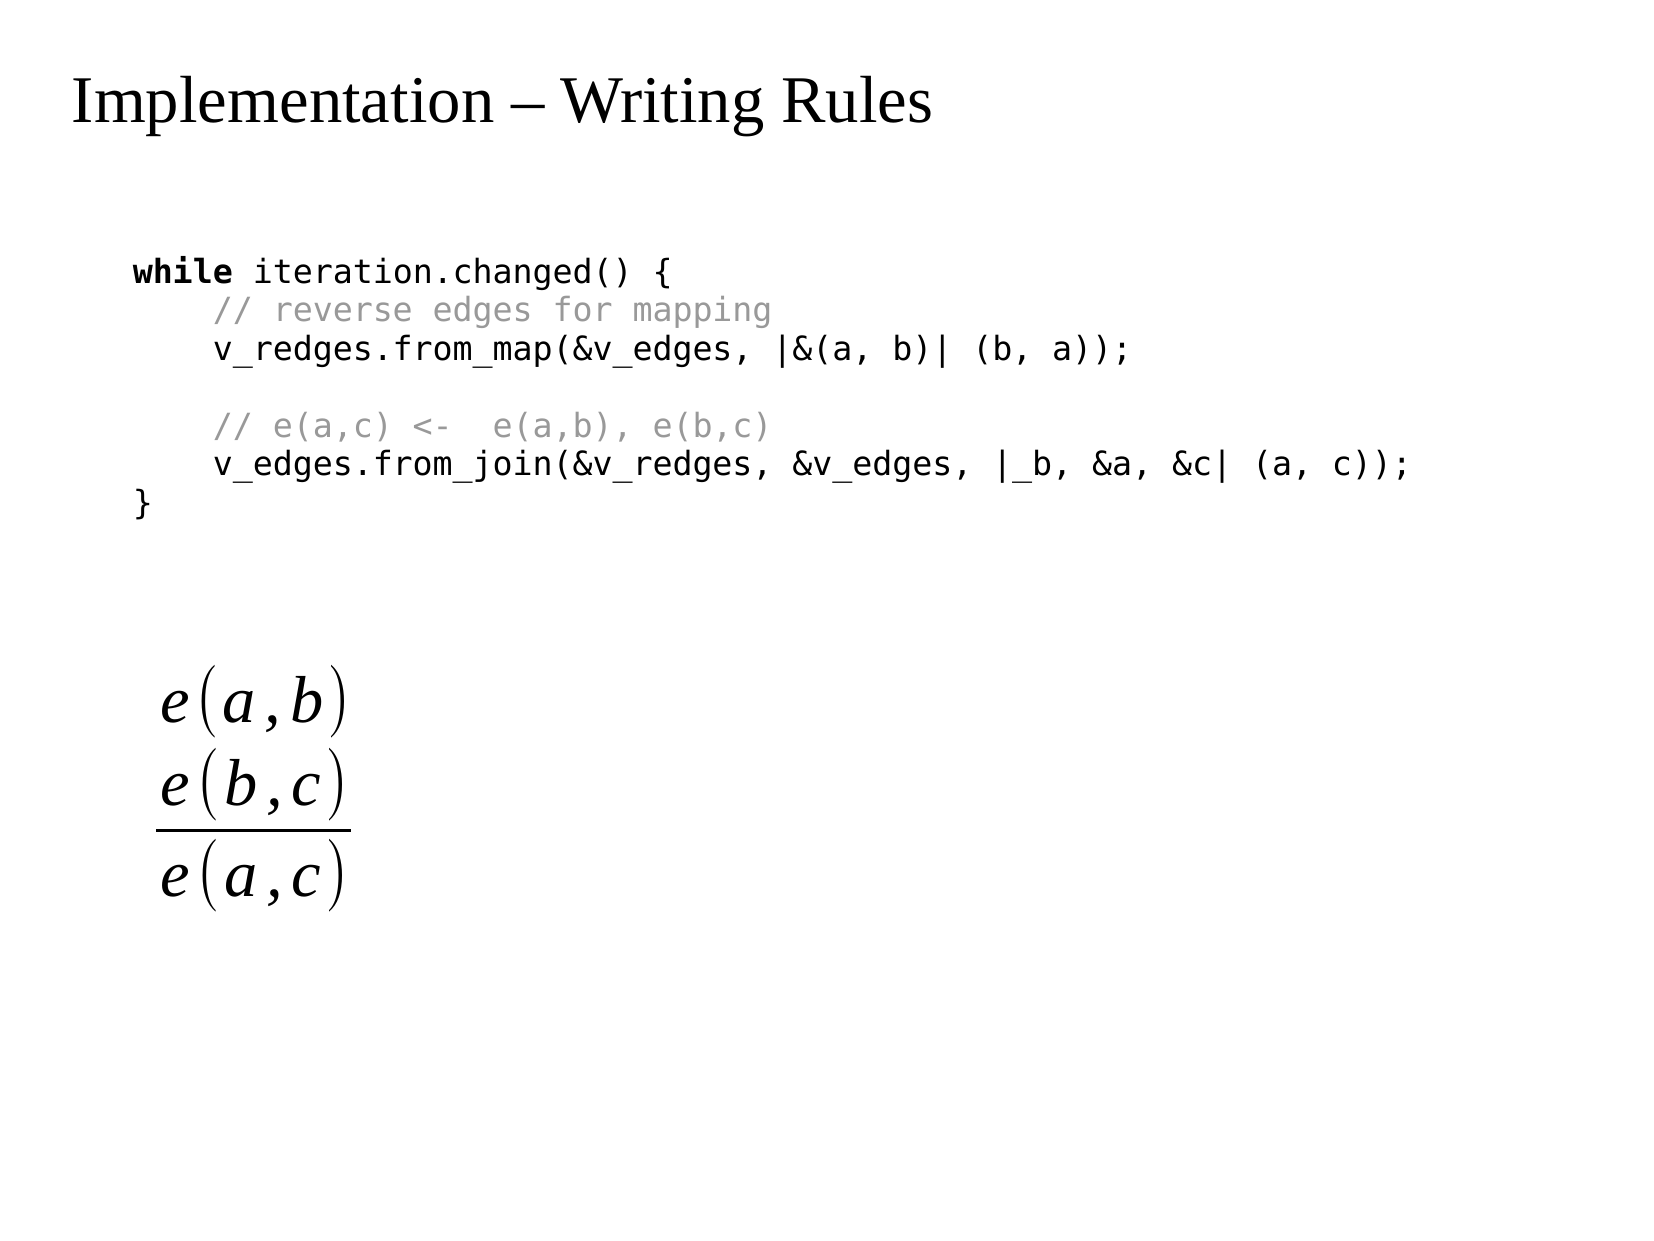

# Implementation – Writing Rules
while iteration.changed() {
 // reverse edges for mapping
 v_redges.from_map(&v_edges, |&(a, b)| (b, a));
 // e(a,c) <- e(a,b), e(b,c)
 v_edges.from_join(&v_redges, &v_edges, |_b, &a, &c| (a, c));
}